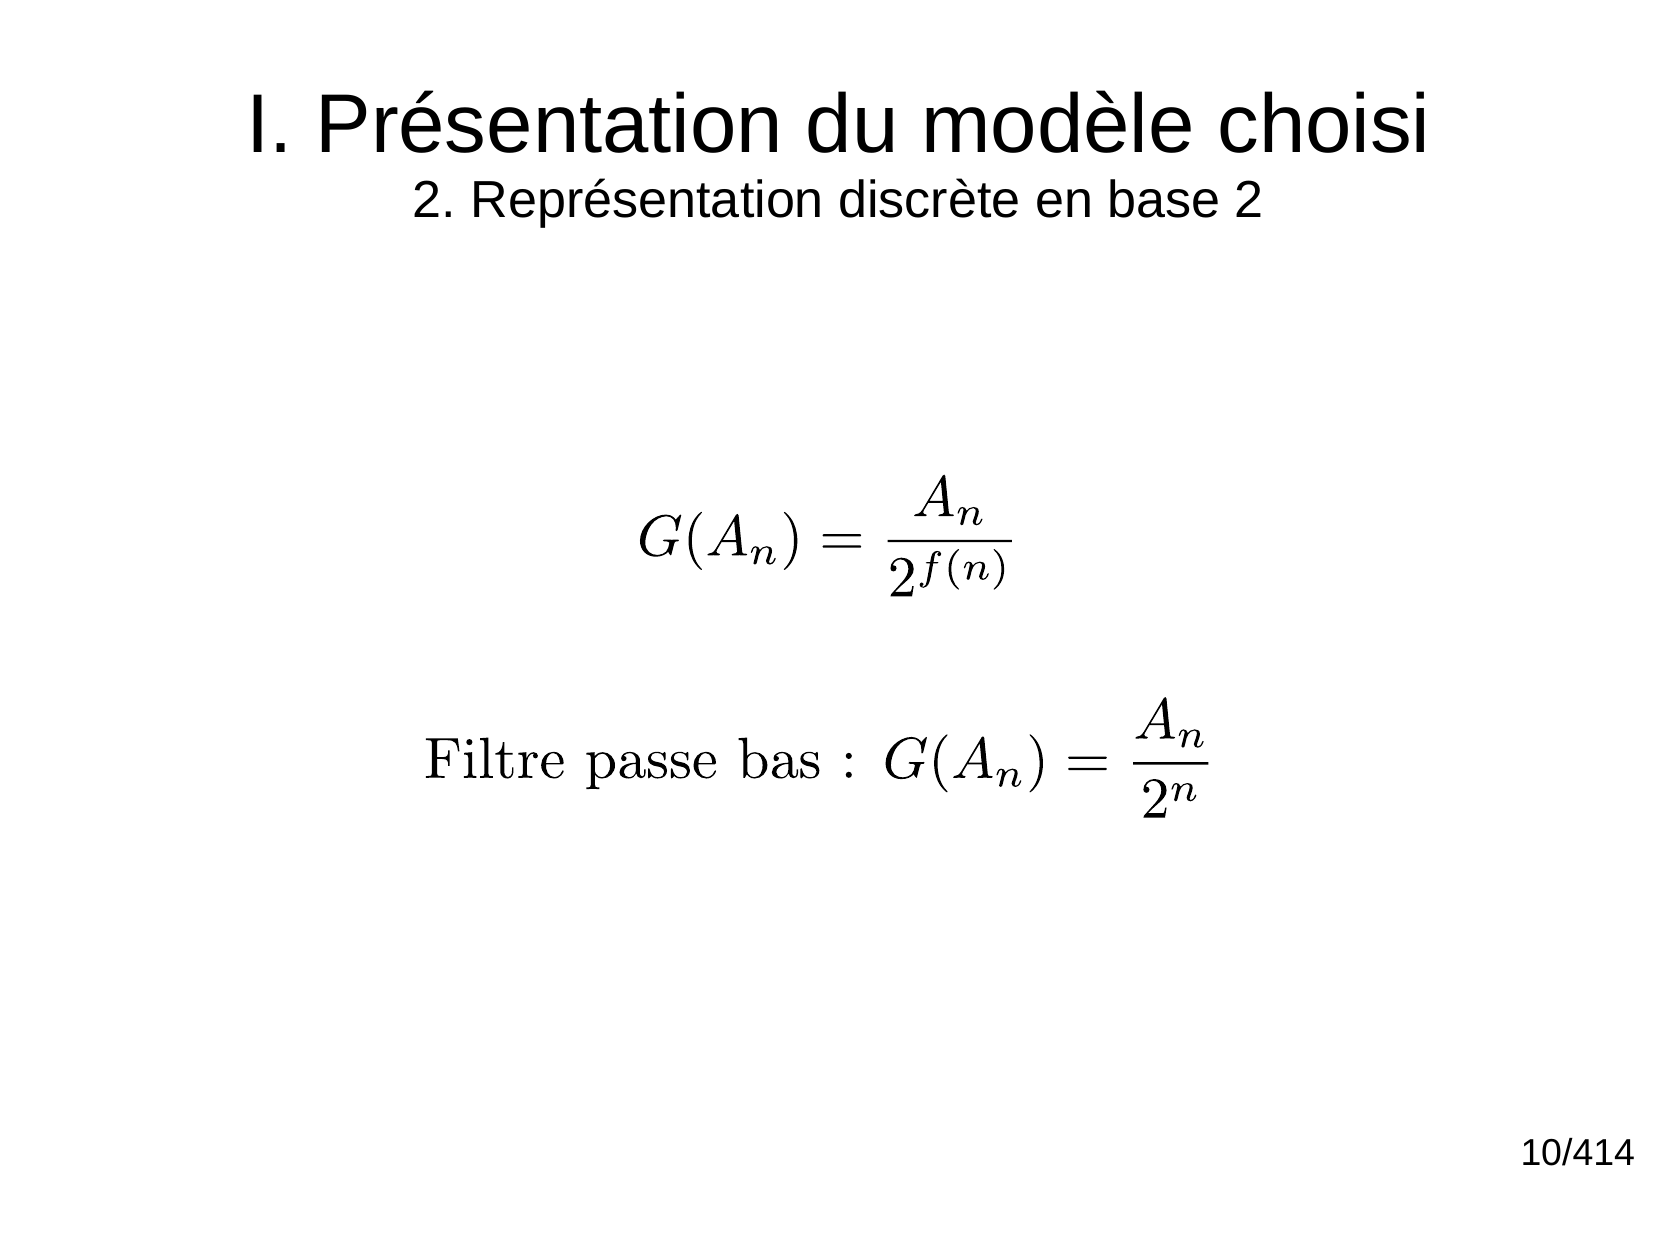

# I. Présentation du modèle choisi 2. Représentation discrète en base 2